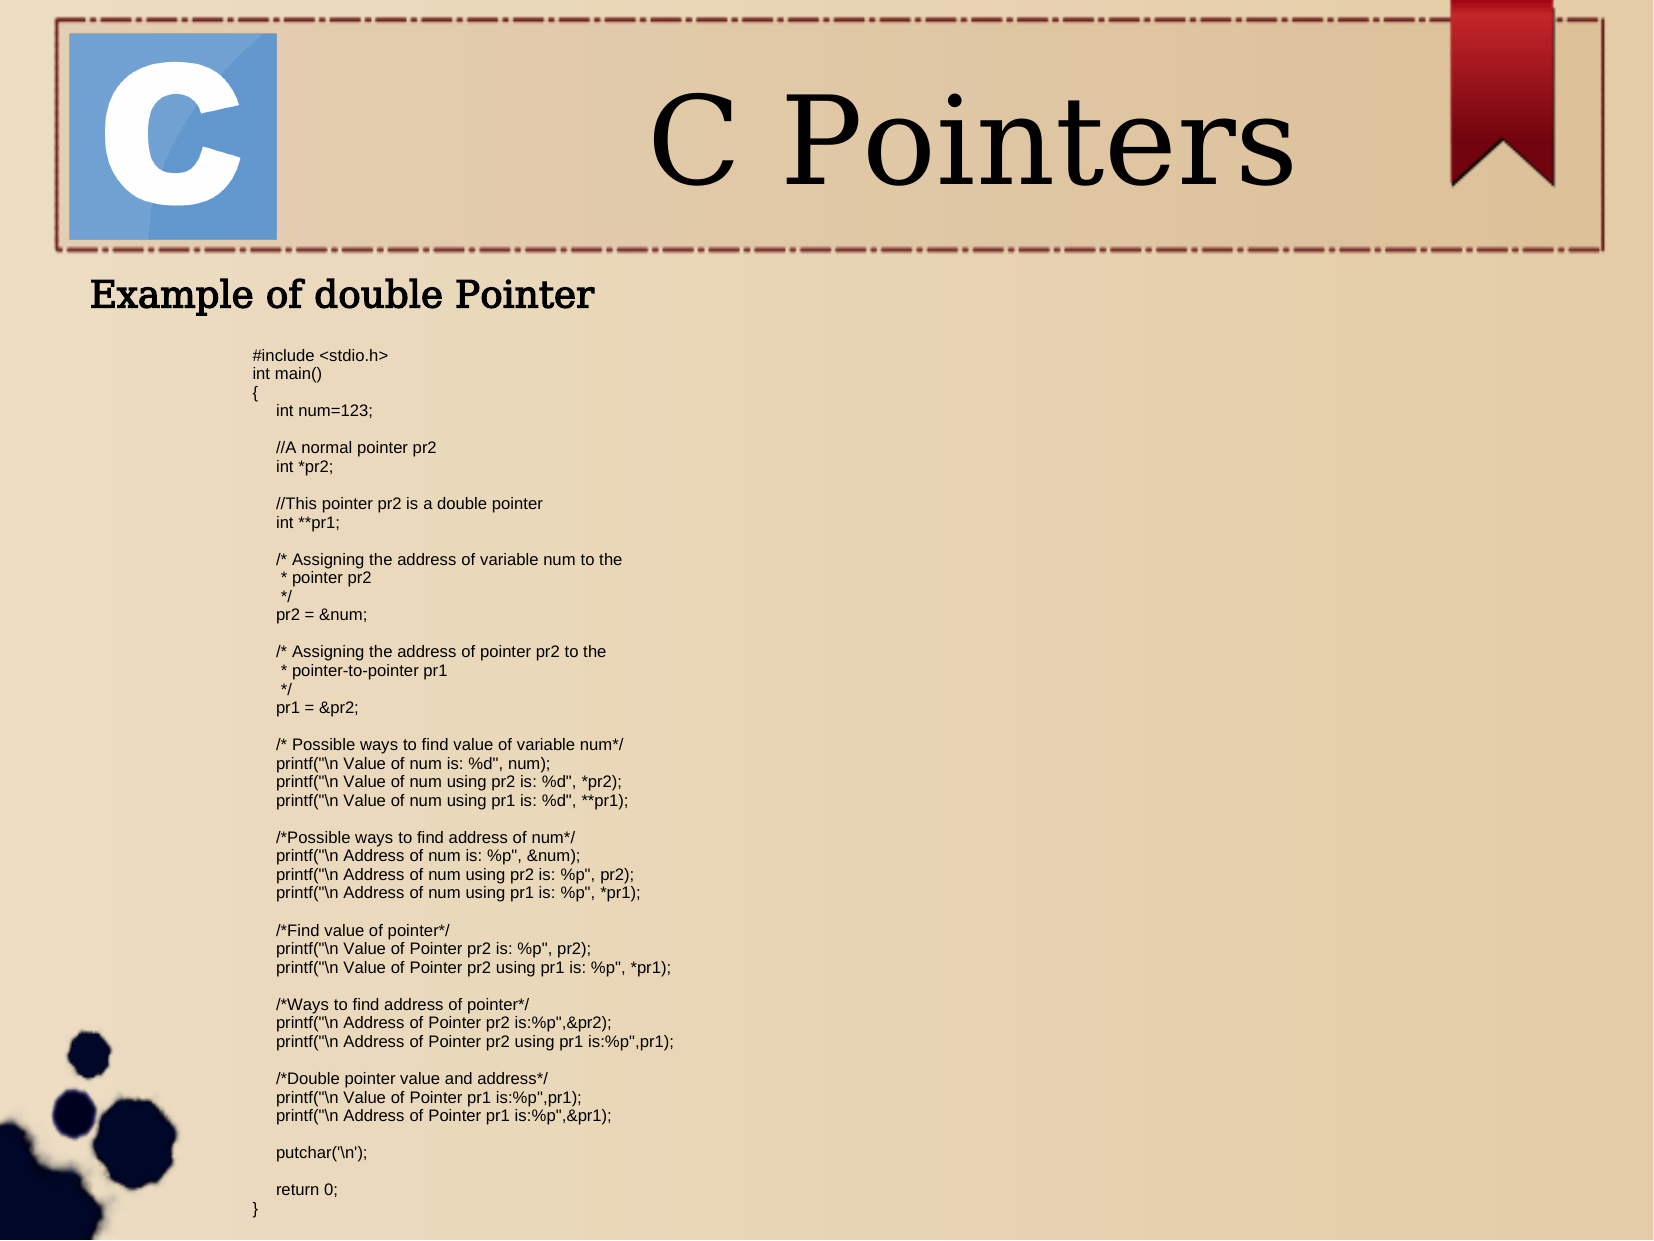

# C Pointers
Example of double Pointer
#include <stdio.h>
int main()
{
 int num=123;
 //A normal pointer pr2
 int *pr2;
 //This pointer pr2 is a double pointer
 int **pr1;
 /* Assigning the address of variable num to the
 * pointer pr2
 */
 pr2 = &num;
 /* Assigning the address of pointer pr2 to the
 * pointer-to-pointer pr1
 */
 pr1 = &pr2;
 /* Possible ways to find value of variable num*/
 printf("\n Value of num is: %d", num);
 printf("\n Value of num using pr2 is: %d", *pr2);
 printf("\n Value of num using pr1 is: %d", **pr1);
 /*Possible ways to find address of num*/
 printf("\n Address of num is: %p", &num);
 printf("\n Address of num using pr2 is: %p", pr2);
 printf("\n Address of num using pr1 is: %p", *pr1);
 /*Find value of pointer*/
 printf("\n Value of Pointer pr2 is: %p", pr2);
 printf("\n Value of Pointer pr2 using pr1 is: %p", *pr1);
 /*Ways to find address of pointer*/
 printf("\n Address of Pointer pr2 is:%p",&pr2);
 printf("\n Address of Pointer pr2 using pr1 is:%p",pr1);
 /*Double pointer value and address*/
 printf("\n Value of Pointer pr1 is:%p",pr1);
 printf("\n Address of Pointer pr1 is:%p",&pr1);
 putchar('\n');
 return 0;
}